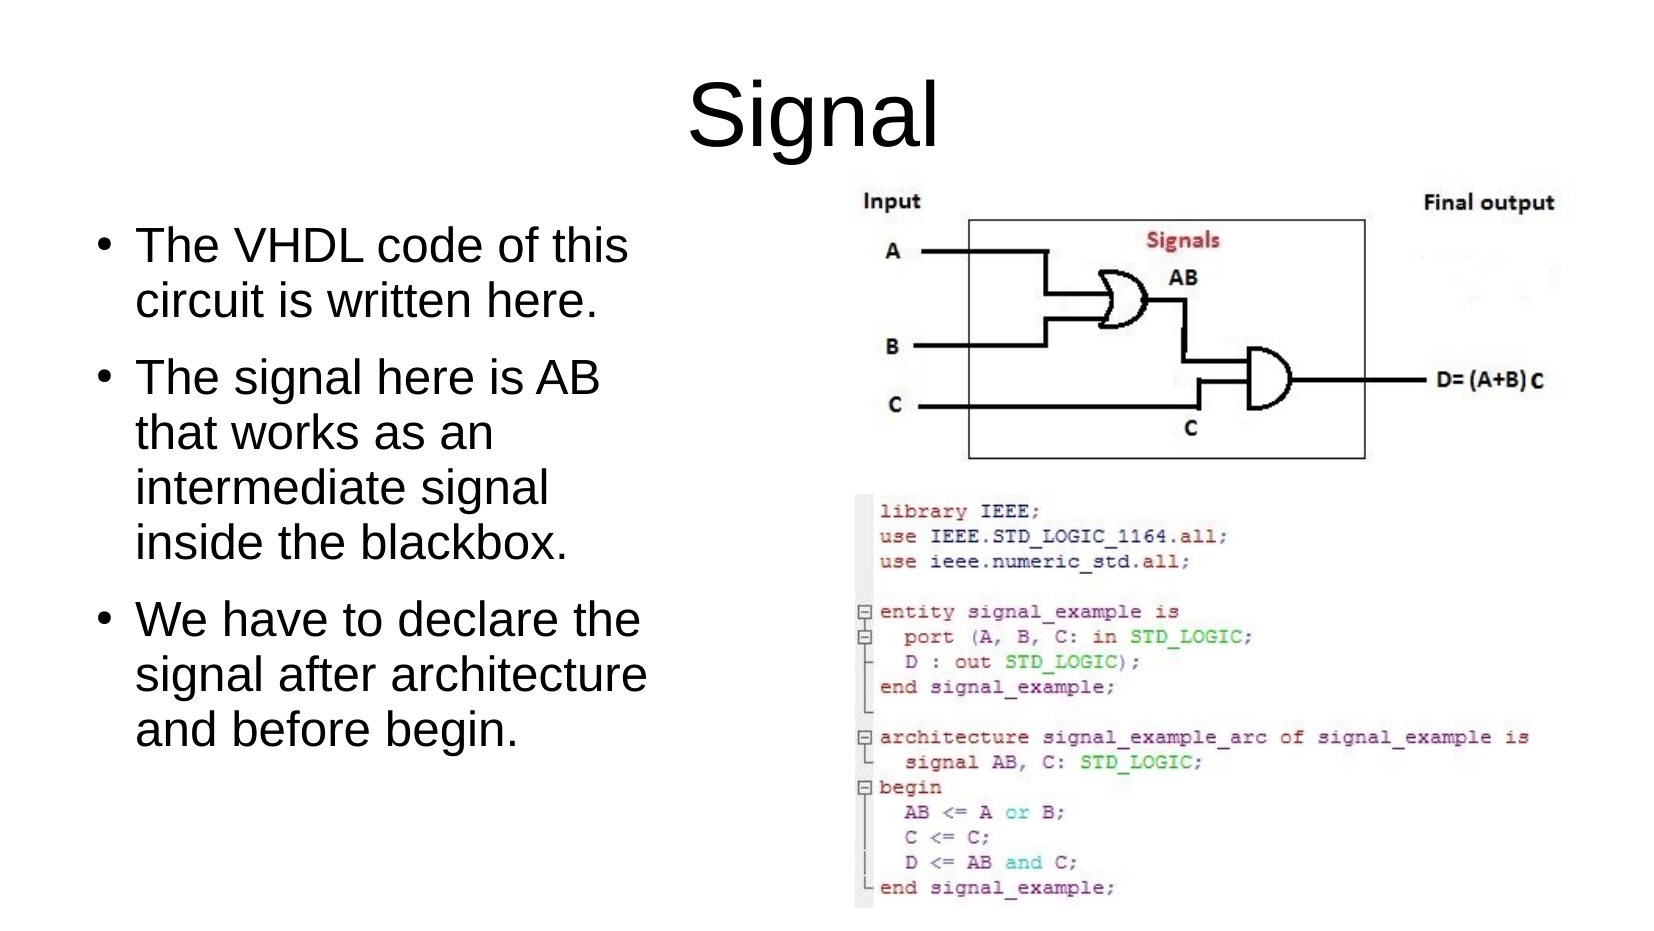

# Signal
The VHDL code of this circuit is written here.
The signal here is AB that works as an intermediate signal inside the blackbox.
We have to declare the signal after architecture and before begin.